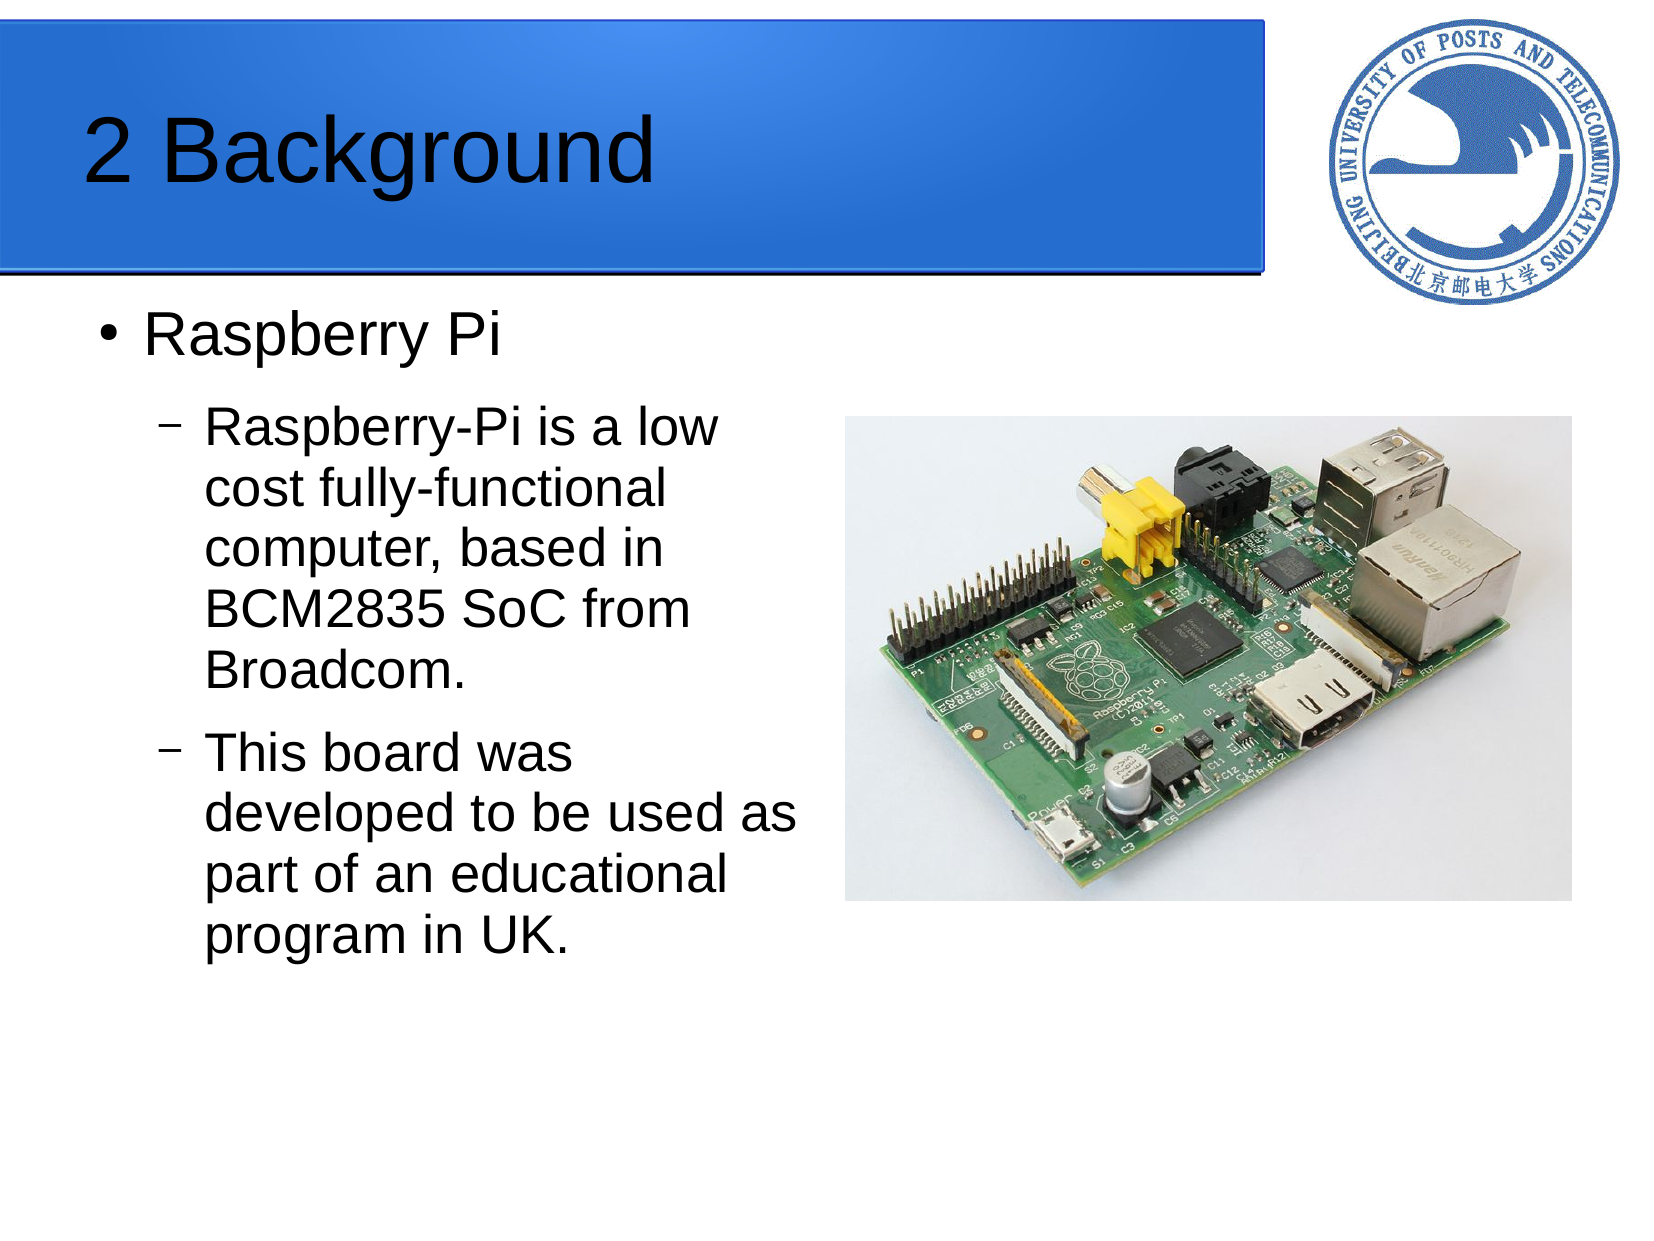

# 2 Background
Raspberry Pi
Raspberry-Pi is a low cost fully-functional computer, based in BCM2835 SoC from Broadcom.
This board was developed to be used as part of an educational program in UK.